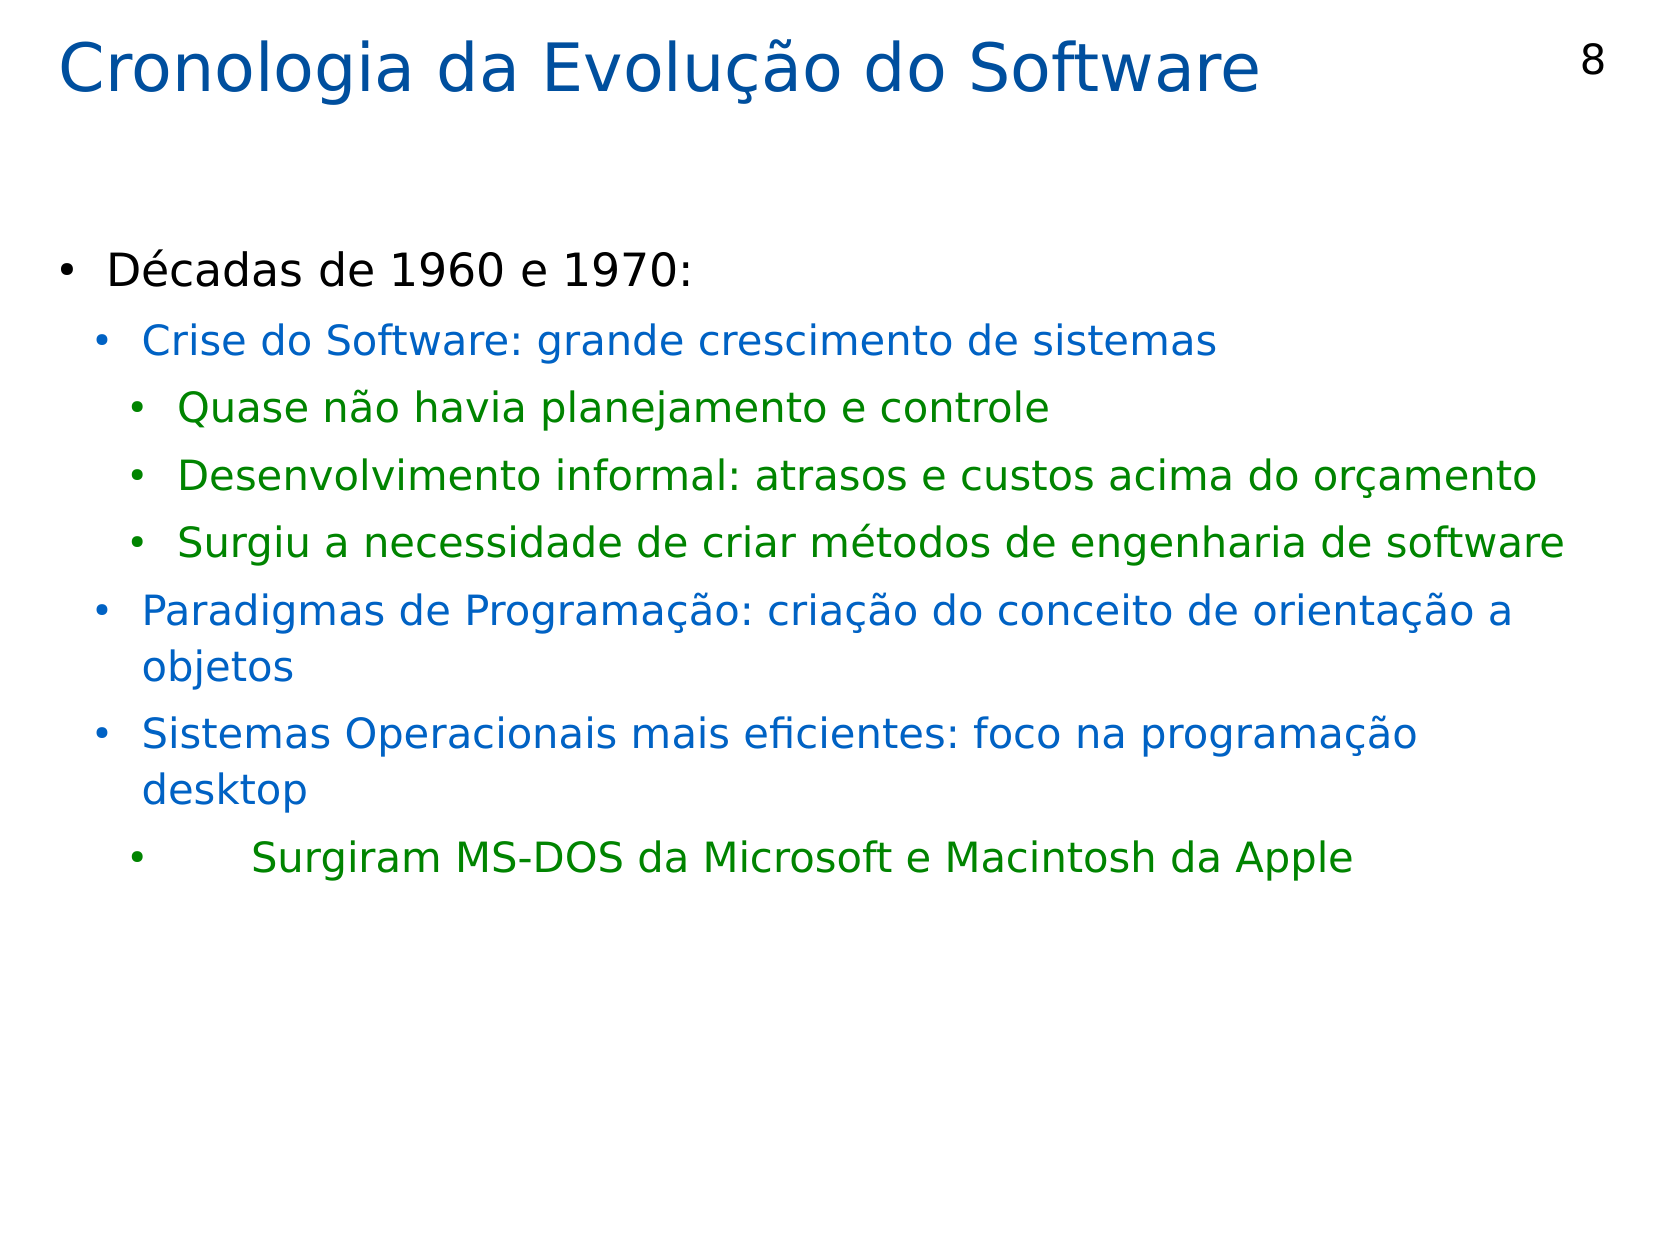

# Cronologia da Evolução do Software
8
Décadas de 1960 e 1970:
Crise do Software: grande crescimento de sistemas
Quase não havia planejamento e controle
Desenvolvimento informal: atrasos e custos acima do orçamento
Surgiu a necessidade de criar métodos de engenharia de software
Paradigmas de Programação: criação do conceito de orientação a objetos
Sistemas Operacionais mais eficientes: foco na programação desktop
	Surgiram MS-DOS da Microsoft e Macintosh da Apple